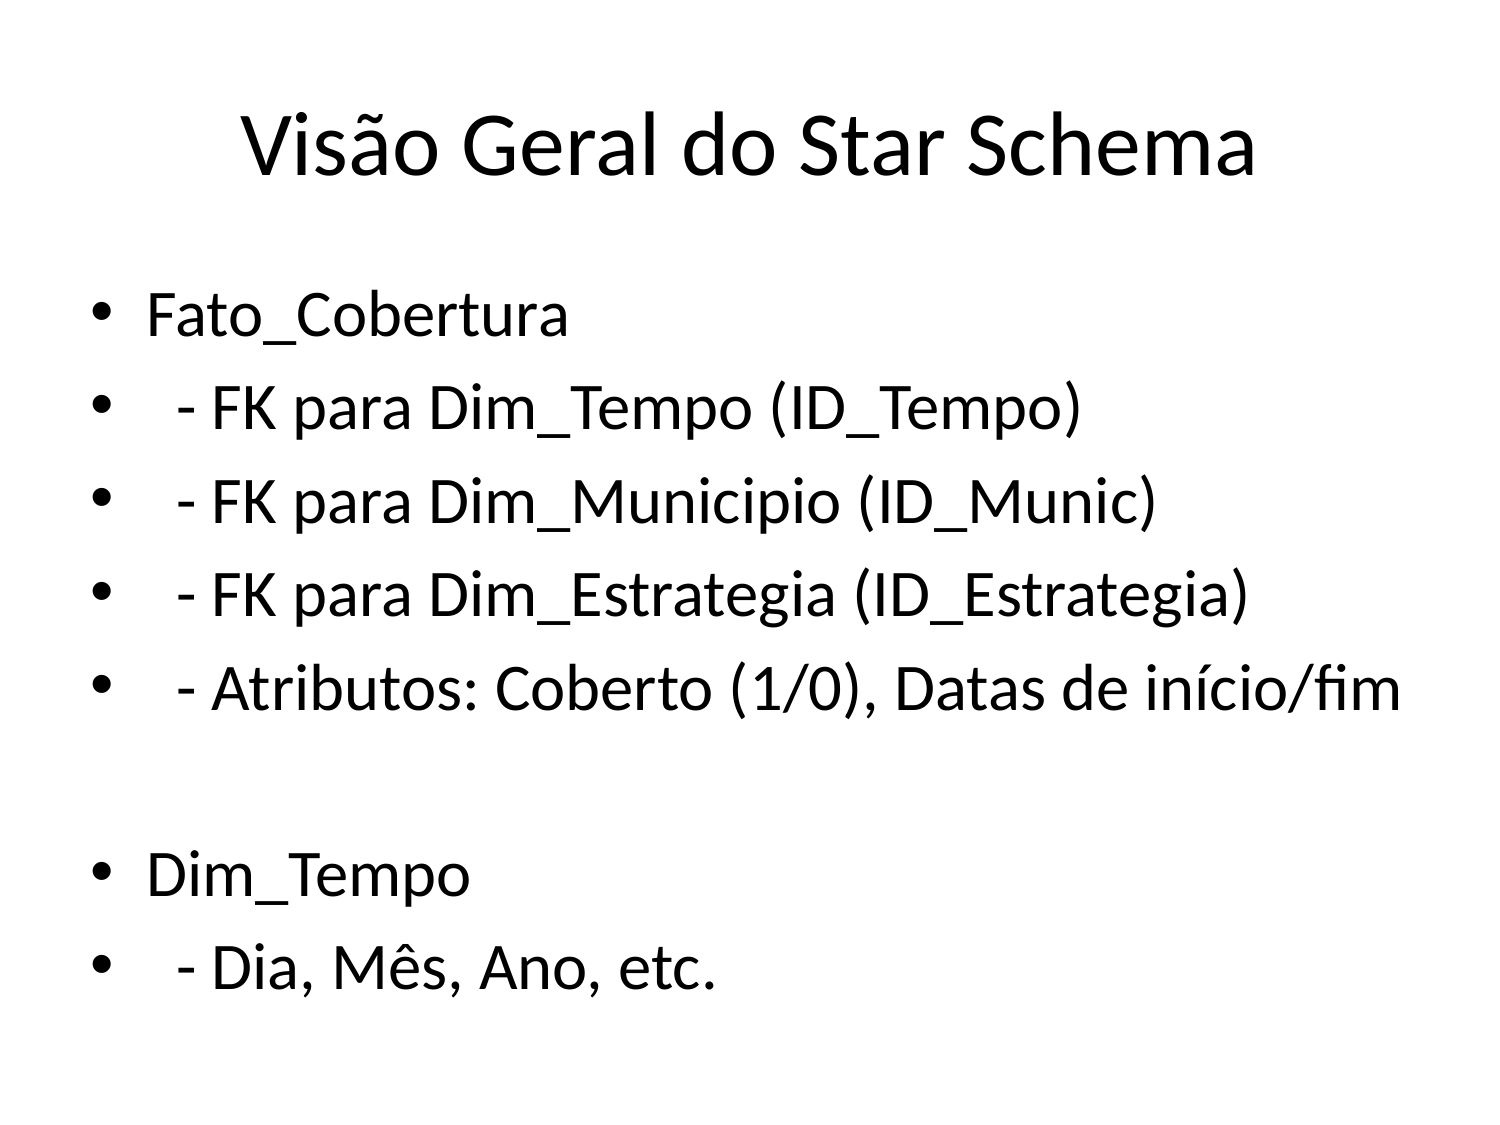

# Visão Geral do Star Schema
Fato_Cobertura
 - FK para Dim_Tempo (ID_Tempo)
 - FK para Dim_Municipio (ID_Munic)
 - FK para Dim_Estrategia (ID_Estrategia)
 - Atributos: Coberto (1/0), Datas de início/fim
Dim_Tempo
 - Dia, Mês, Ano, etc.
Dim_Municipio
 - Nome, Estado, Região, Código IBGE etc.
Dim_Estrategia
 - Nome, Tipo, Equipe Responsável etc.